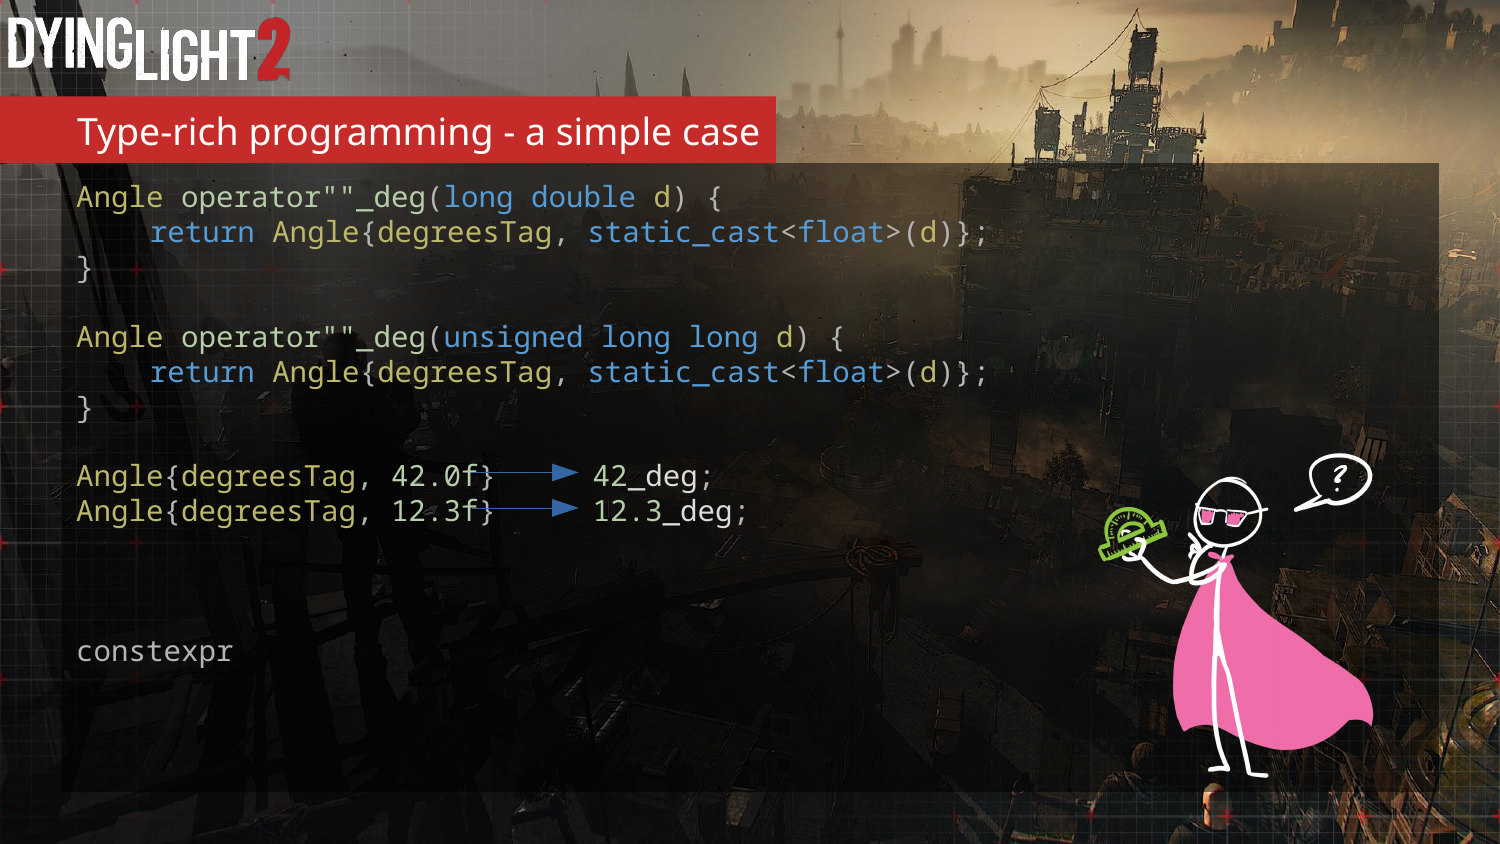

Type-rich programming - a simple case
Angle operator""_deg(long double d) {
	return Angle{degreesTag, static_cast<float>(d)};
}
Angle operator""_deg(unsigned long long d) {
	return Angle{degreesTag, static_cast<float>(d)};
}
Angle{degreesTag, 42.0f} 		42_deg;
Angle{degreesTag, 12.3f} 		12.3_deg;
constexpr